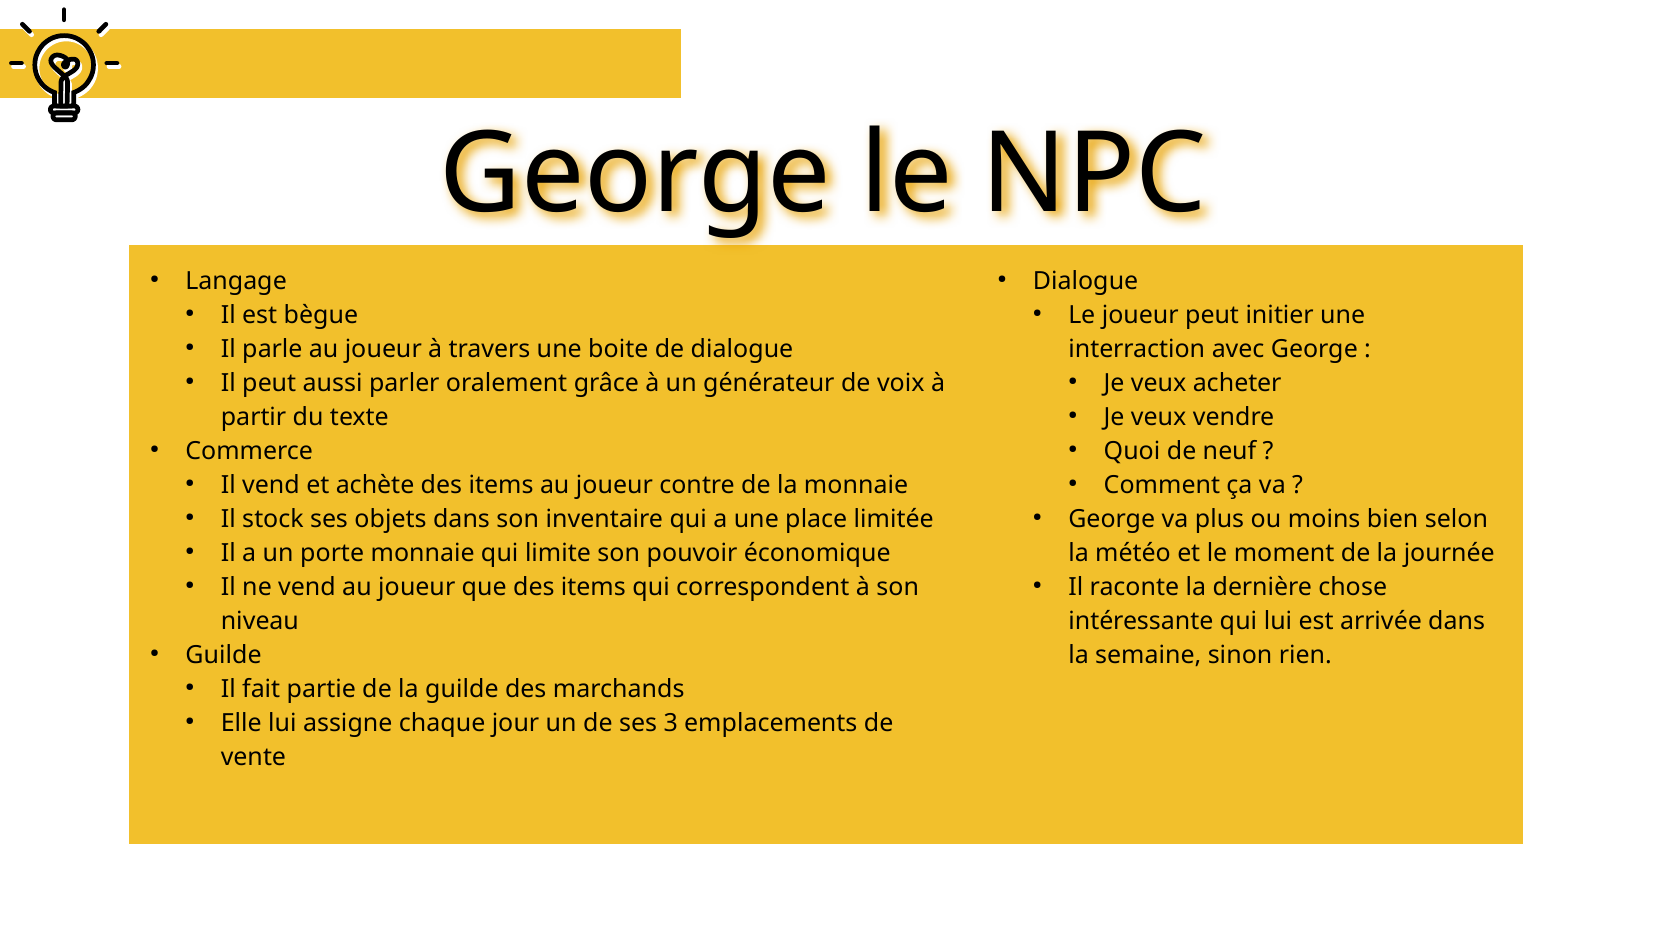

# George le NPC
Langage
Il est bègue
Il parle au joueur à travers une boite de dialogue
Il peut aussi parler oralement grâce à un générateur de voix à partir du texte
Commerce
Il vend et achète des items au joueur contre de la monnaie
Il stock ses objets dans son inventaire qui a une place limitée
Il a un porte monnaie qui limite son pouvoir économique
Il ne vend au joueur que des items qui correspondent à son niveau
Guilde
Il fait partie de la guilde des marchands
Elle lui assigne chaque jour un de ses 3 emplacements de vente
Dialogue
Le joueur peut initier une interraction avec George :
Je veux acheter
Je veux vendre
Quoi de neuf ?
Comment ça va ?
George va plus ou moins bien selon la météo et le moment de la journée
Il raconte la dernière chose intéressante qui lui est arrivée dans la semaine, sinon rien.